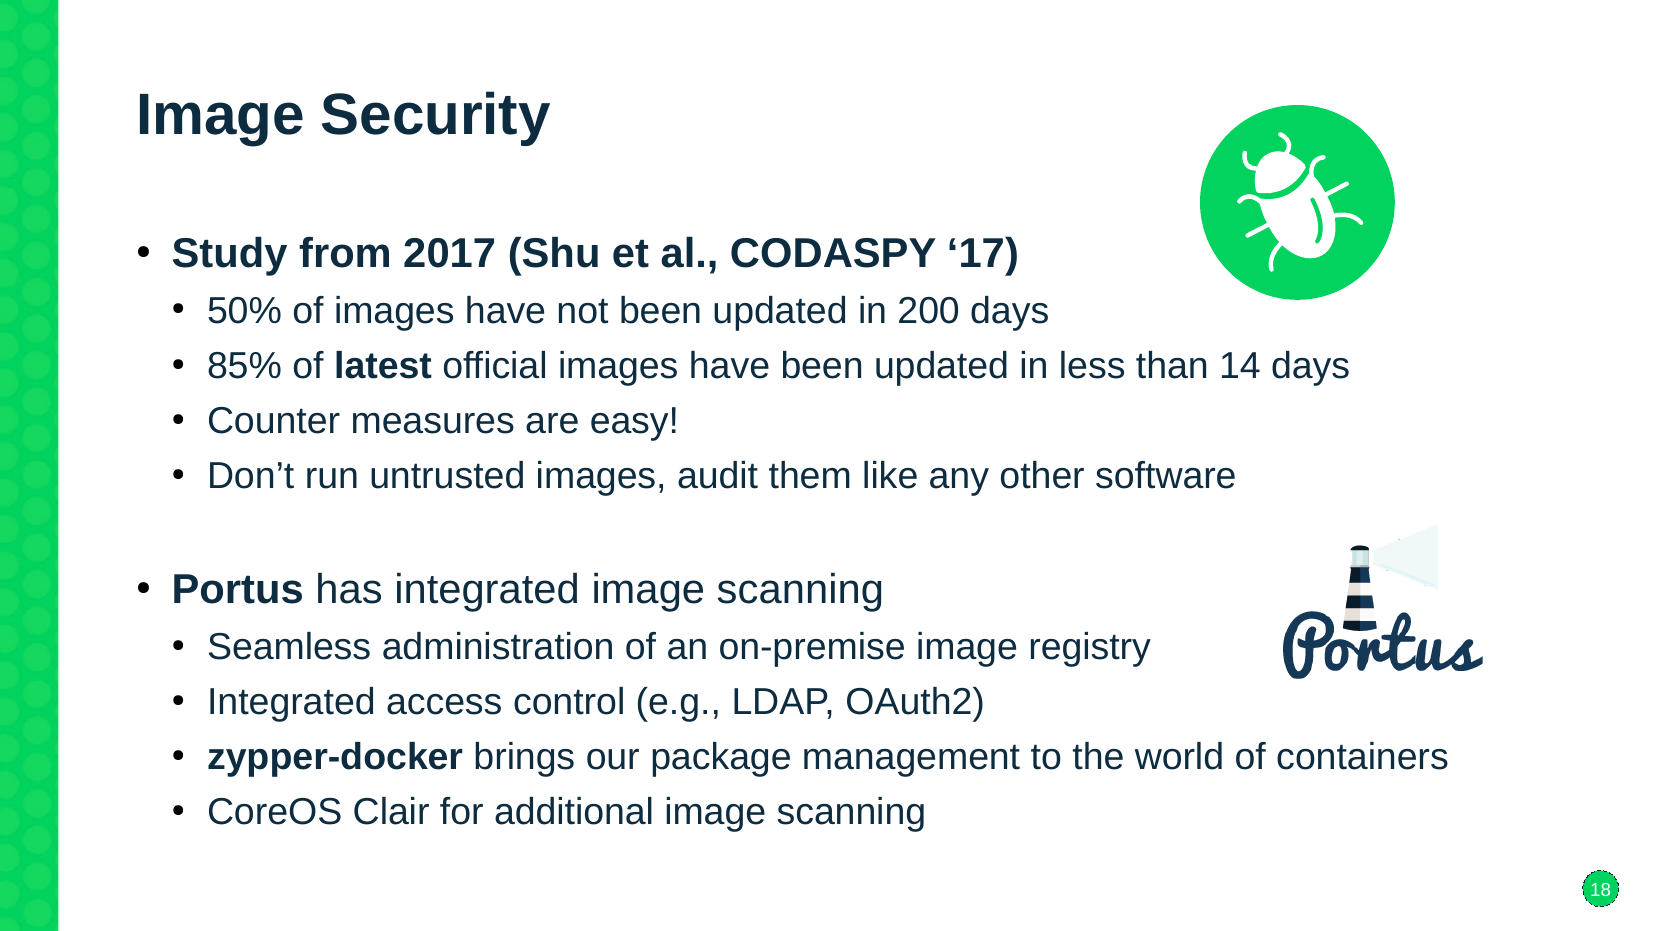

# Image Security
Study from 2017 (Shu et al., CODASPY ‘17)
50% of images have not been updated in 200 days
85% of latest official images have been updated in less than 14 days
Counter measures are easy!
Don’t run untrusted images, audit them like any other software
Portus has integrated image scanning
Seamless administration of an on-premise image registry
Integrated access control (e.g., LDAP, OAuth2)
zypper-docker brings our package management to the world of containers
CoreOS Clair for additional image scanning
18